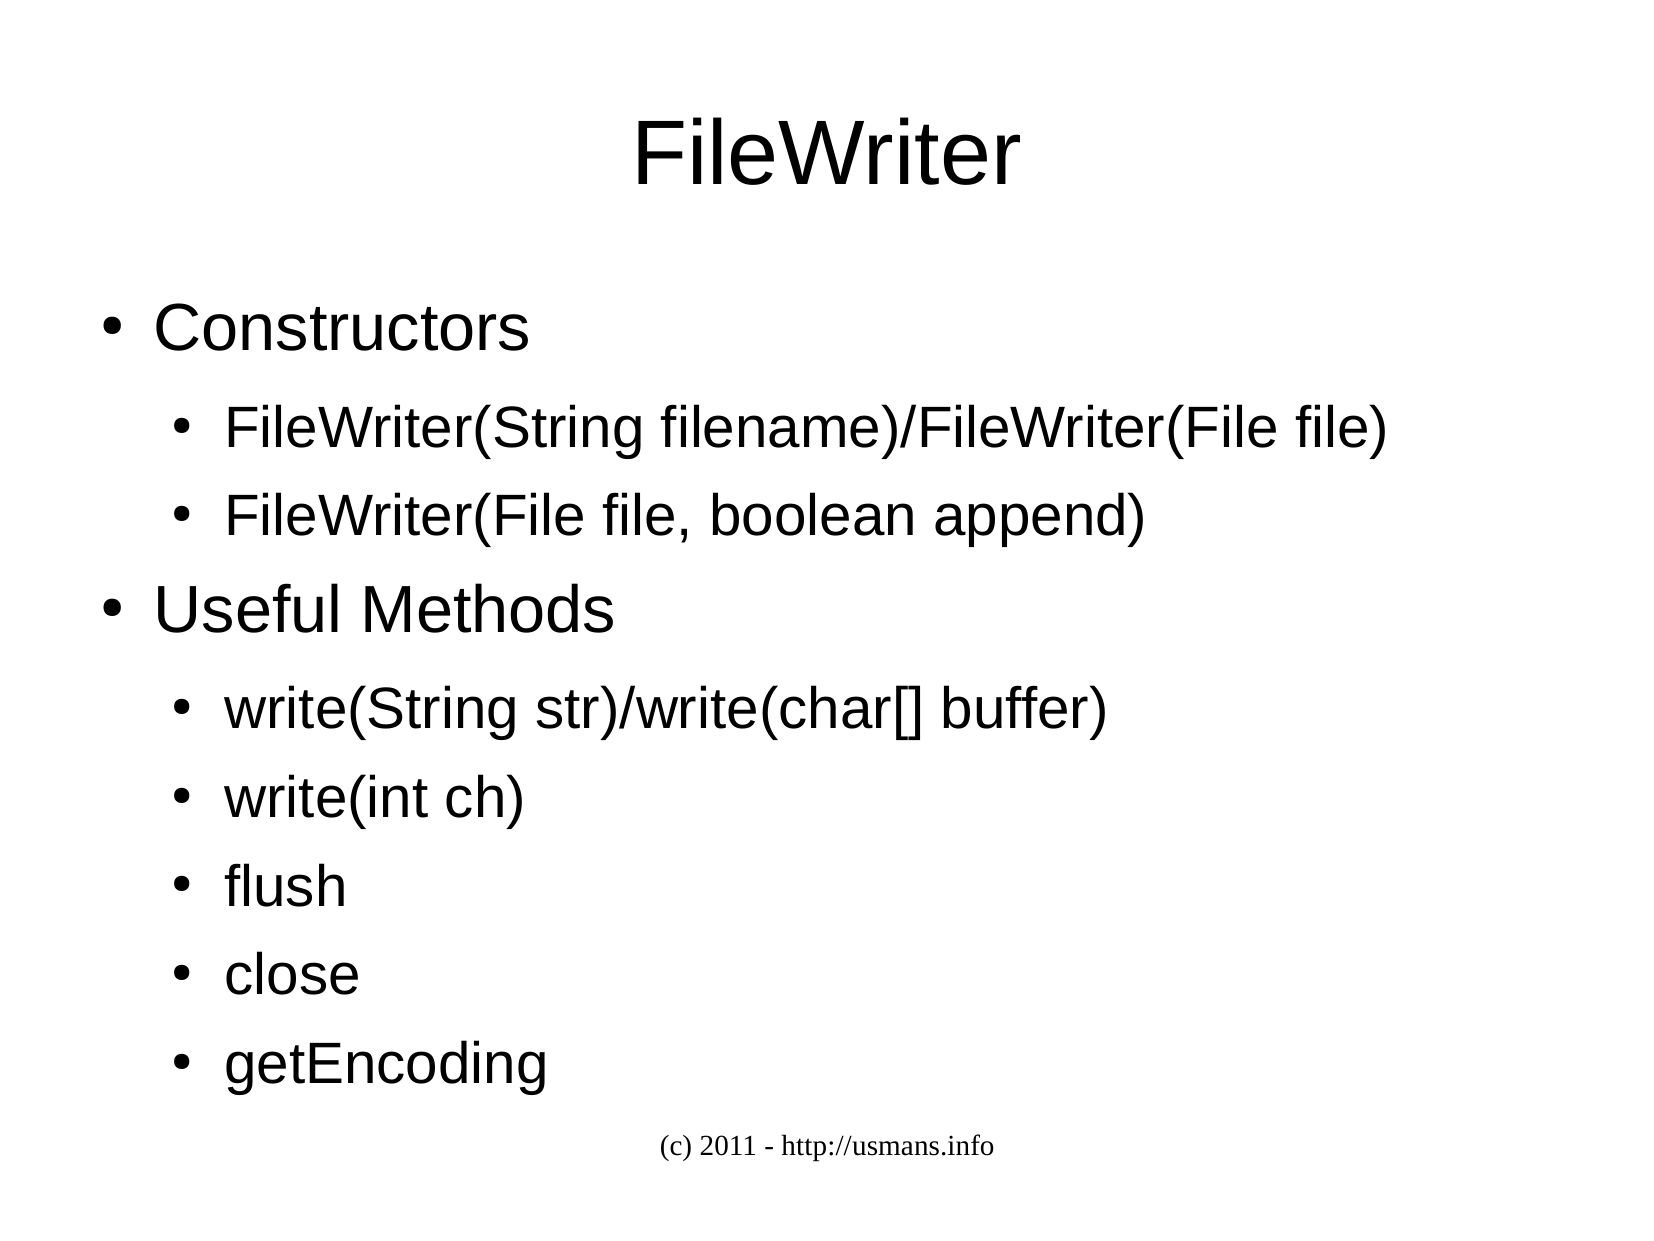

# FileWriter
Constructors
FileWriter(String filename)/FileWriter(File file)
FileWriter(File file, boolean append)
Useful Methods
write(String str)/write(char[] buffer)
write(int ch)
flush
close
getEncoding
(c) 2011 - http://usmans.info